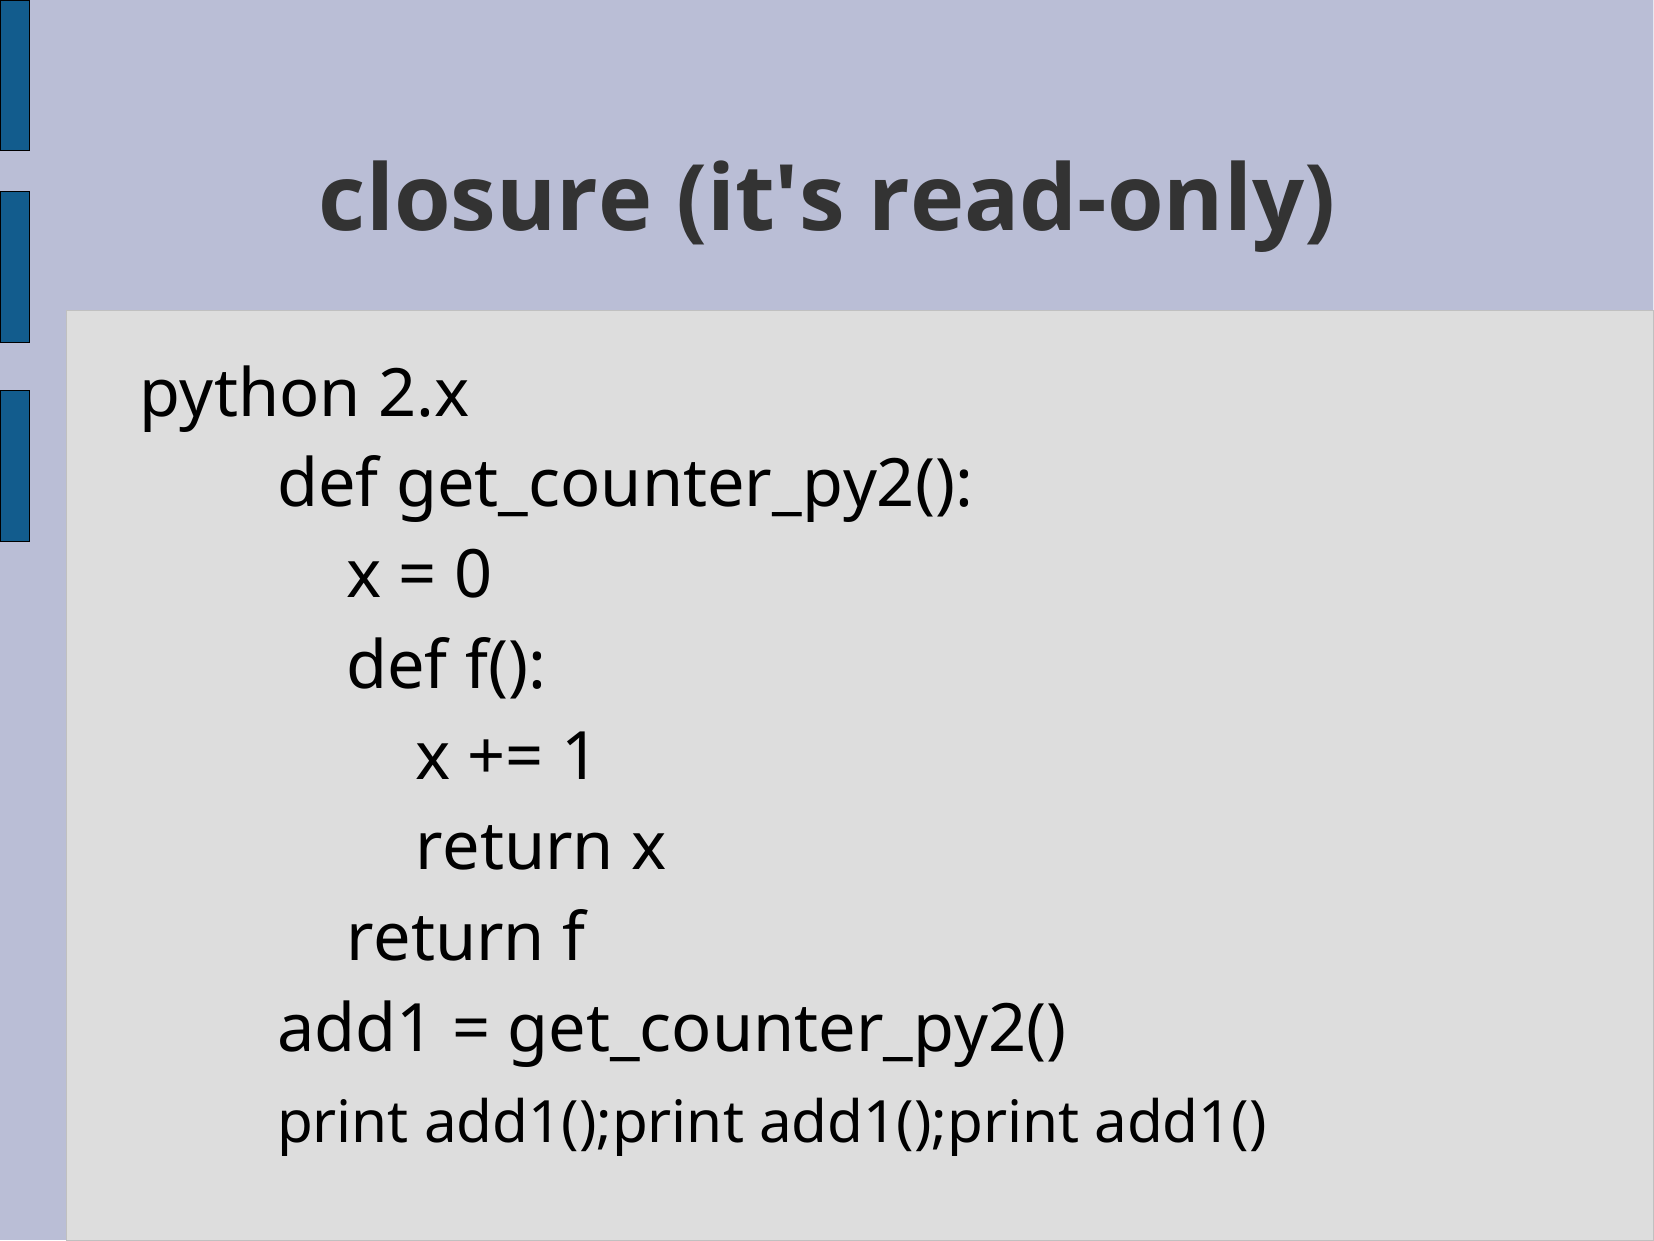

# closure (it's read-only)
python 2.x
 def get_counter_py2():
 x = 0
 def f():
 x += 1
 return x
 return f
 add1 = get_counter_py2()
 print add1();print add1();print add1()